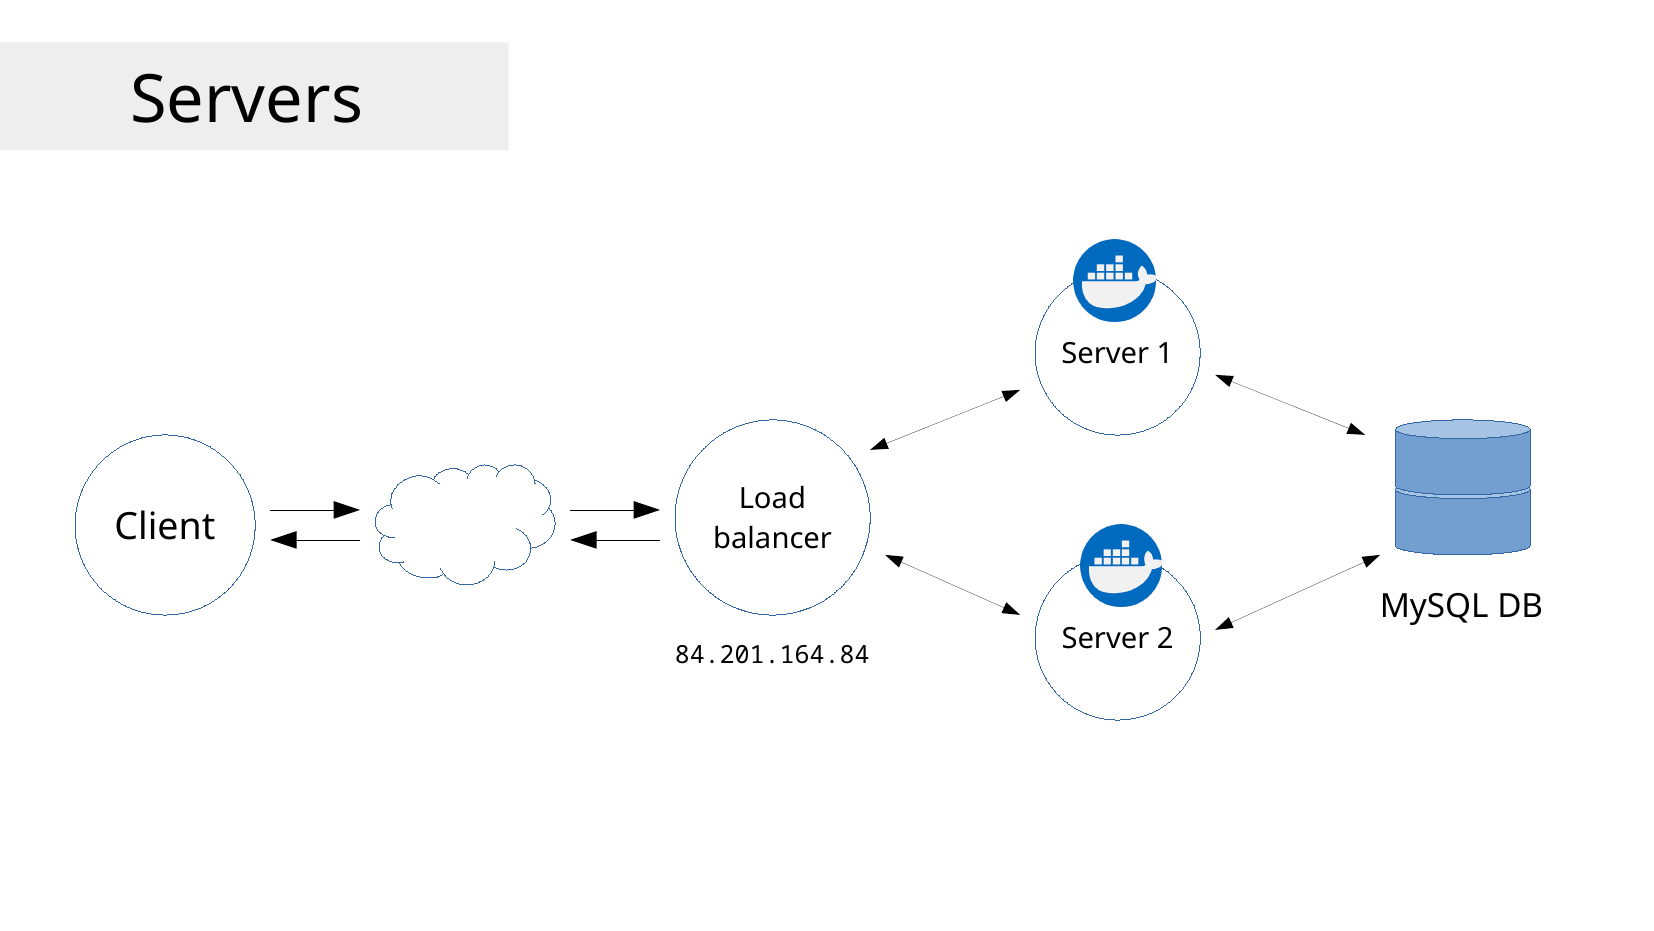

# Servers
Server 1
Load
balancer
Client
Server 2
MySQL DB
84.201.164.84